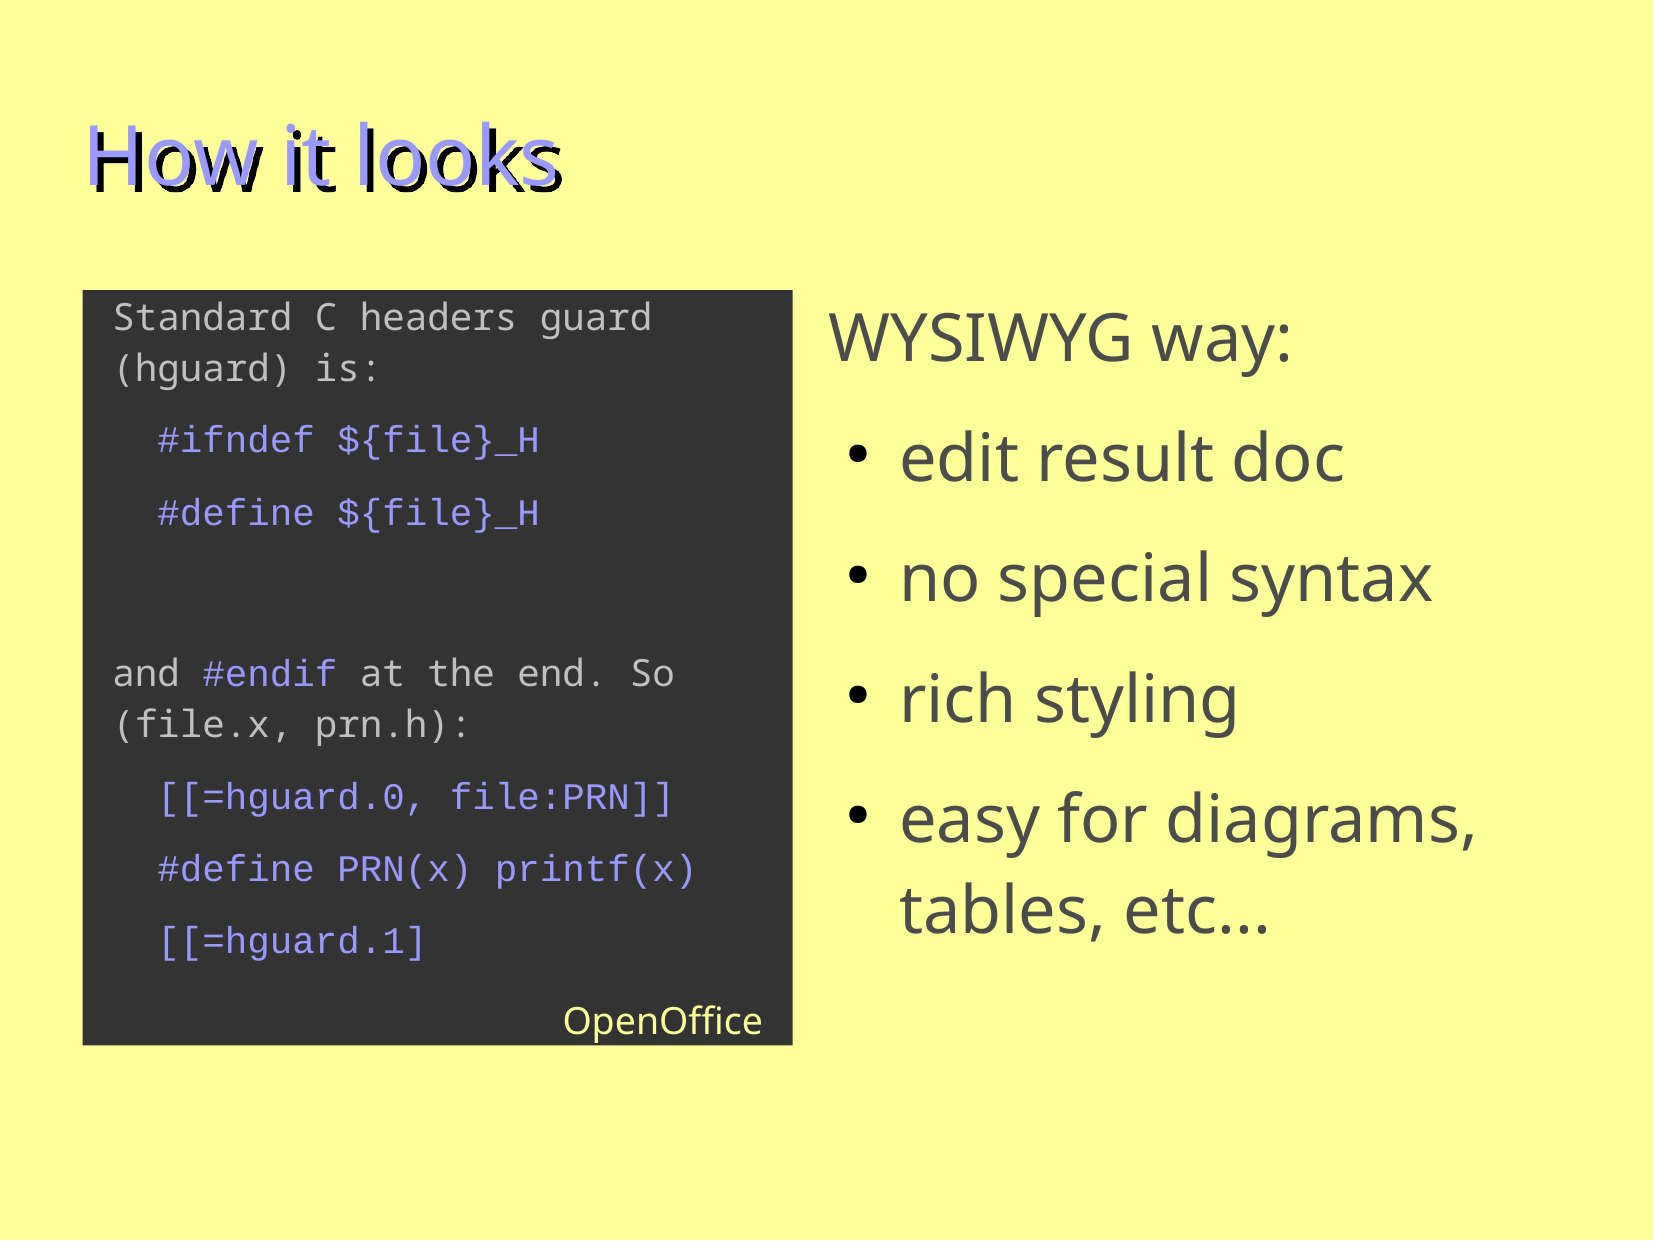

# How it looks
Standard C headers guard (hguard) is:
 #ifndef ${file}_H
 #define ${file}_H
and #endif at the end. So (file.x, prn.h):
 [[=hguard.0, file:PRN]]
 #define PRN(x) printf(x)
 [[=hguard.1]
OpenOffice
WYSIWYG way:
edit result doc
no special syntax
rich styling
easy for diagrams, tables, etc...